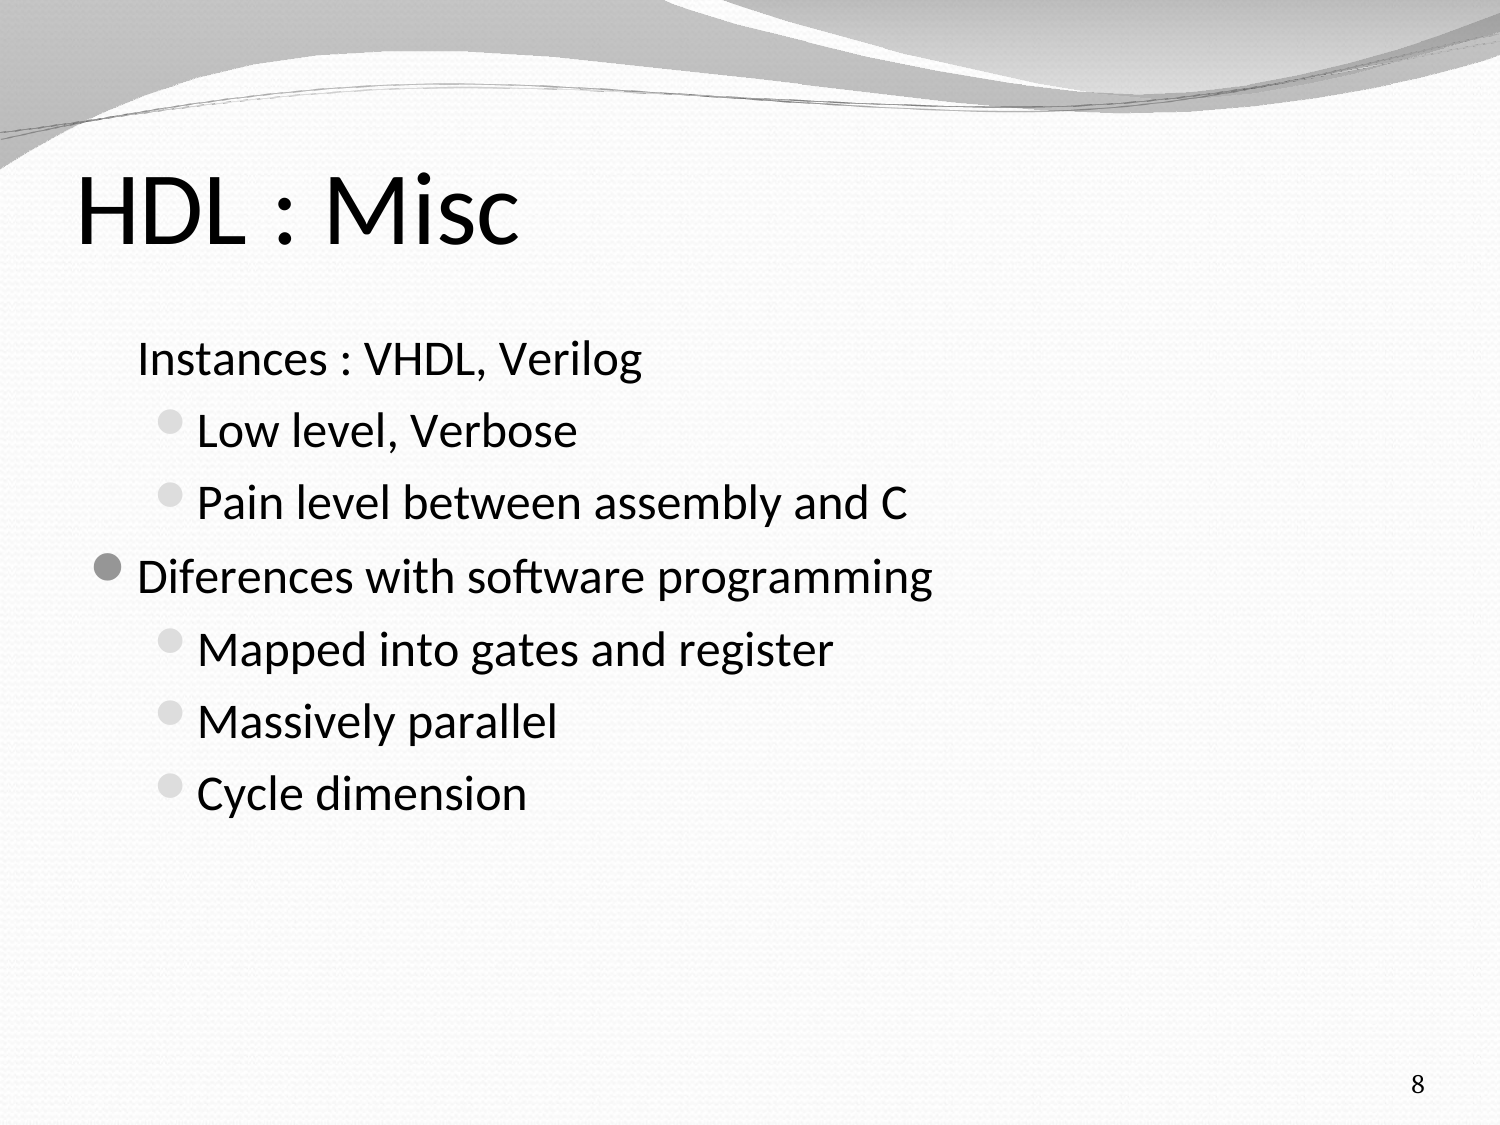

HDL : Misc
# Instances : VHDL, Verilog
Low level, Verbose
Pain level between assembly and C
Diferences with software programming
Mapped into gates and register
Massively parallel
Cycle dimension